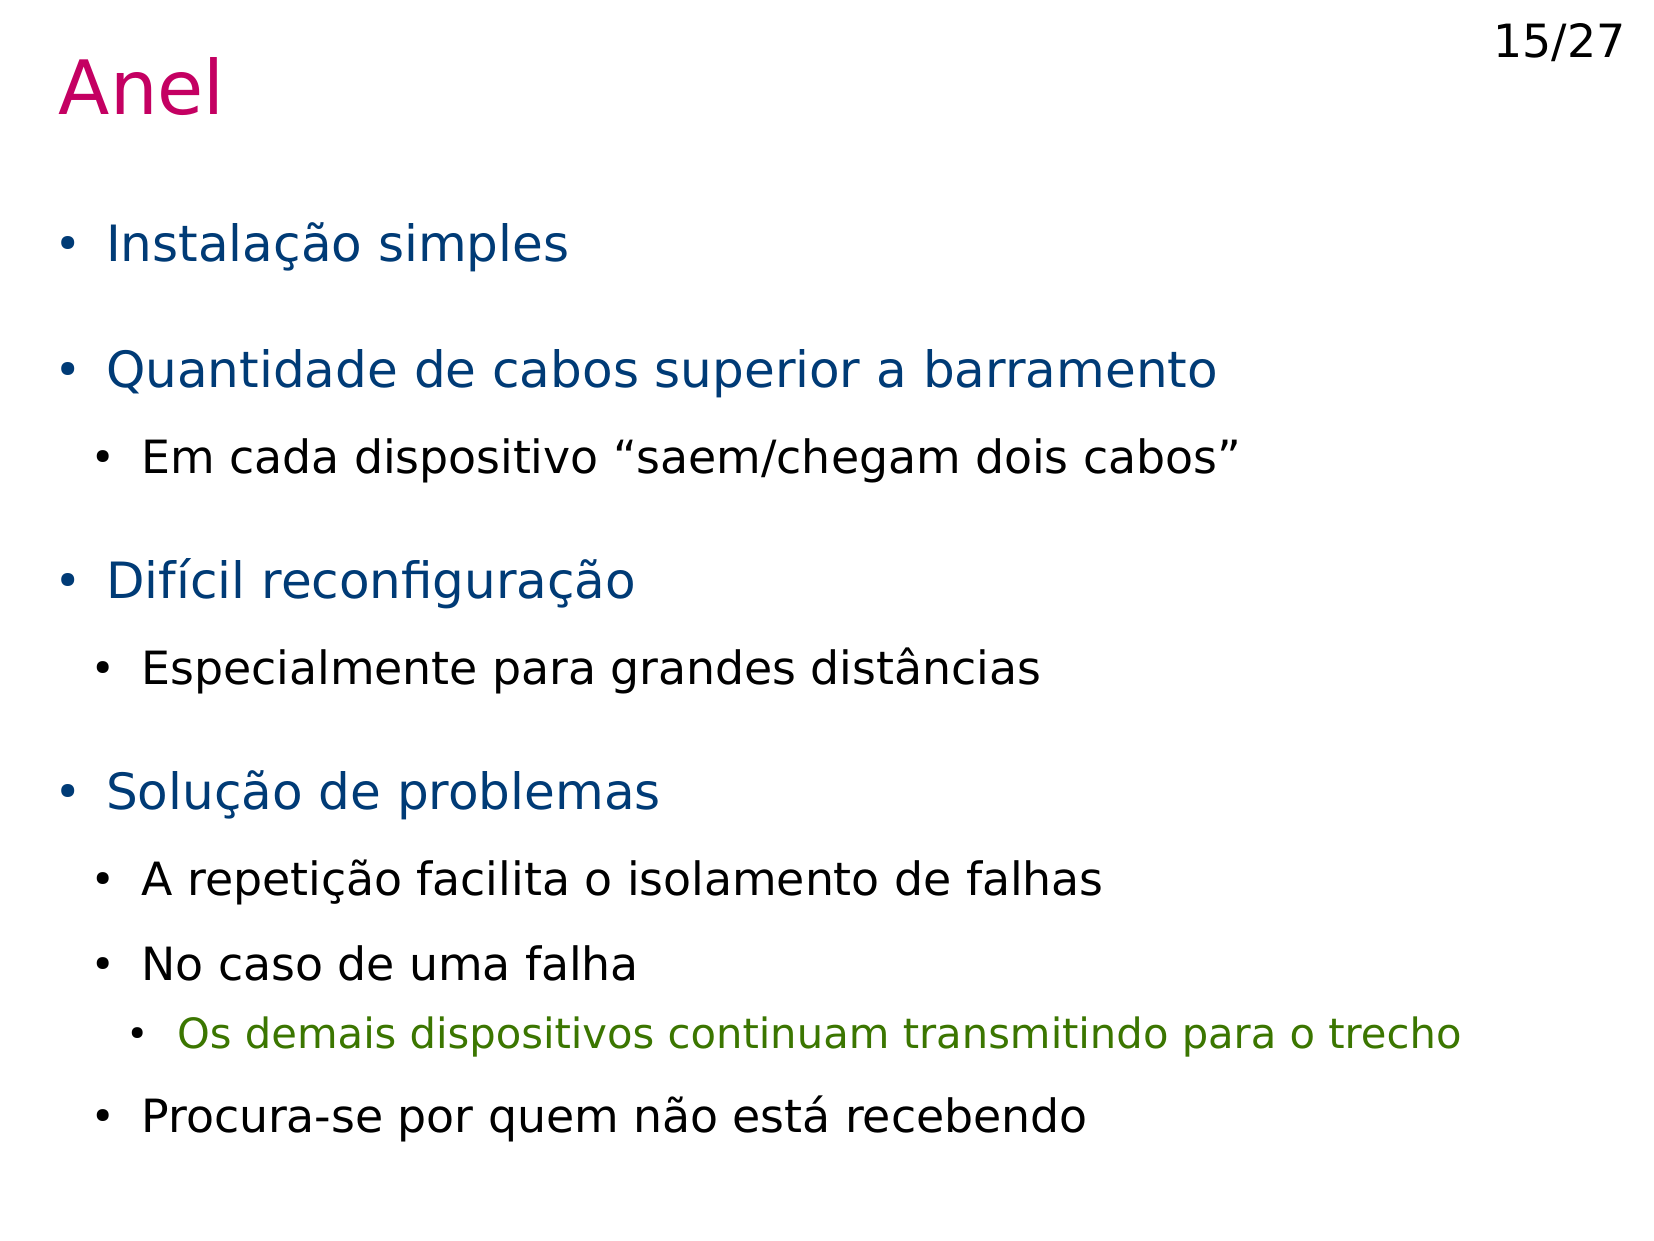

15
# Anel
Instalação simples
Quantidade de cabos superior a barramento
Em cada dispositivo “saem/chegam dois cabos”
Difícil reconfiguração
Especialmente para grandes distâncias
Solução de problemas
A repetição facilita o isolamento de falhas
No caso de uma falha
Os demais dispositivos continuam transmitindo para o trecho
Procura-se por quem não está recebendo